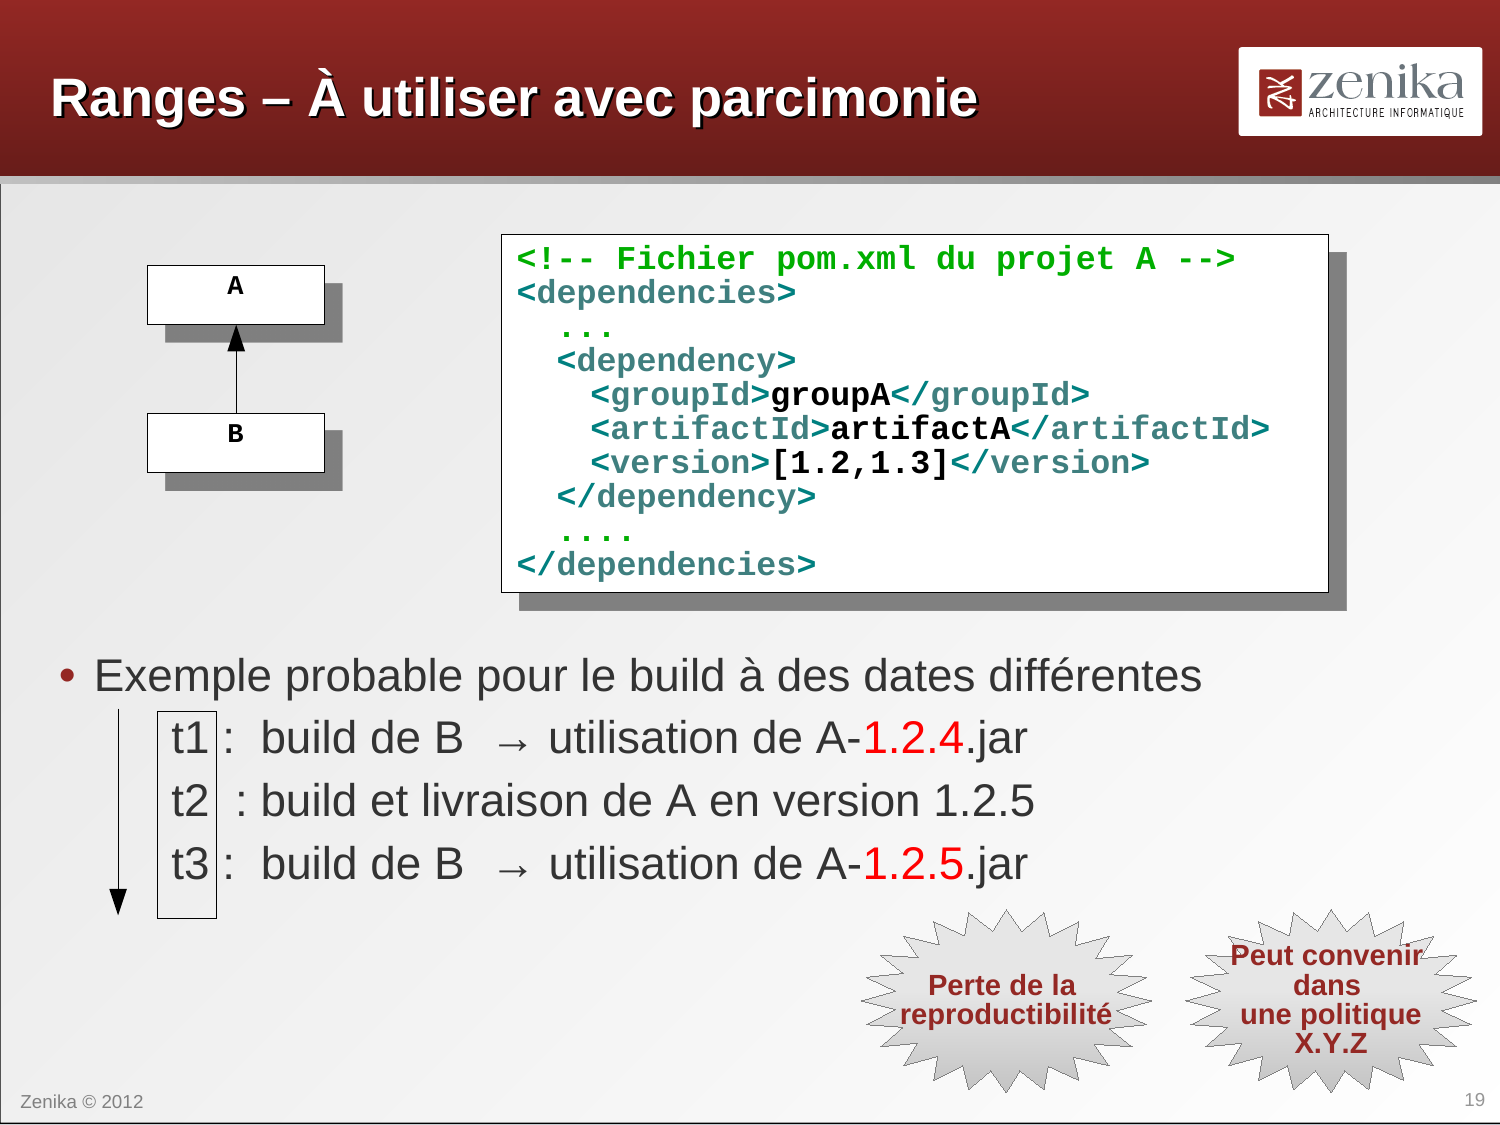

# Ranges – À utiliser avec parcimonie
<!-- Fichier pom.xml du projet A -->
<dependencies>
 ...
 <dependency>
	<groupId>groupA</groupId>
	<artifactId>artifactA</artifactId>
	<version>[1.2,1.3]</version>
 </dependency>
 ....
</dependencies>
 A
 B
Exemple probable pour le build à des dates différentes
t1 : build de B → utilisation de A-1.2.4.jar
t2  : build et livraison de A en version 1.2.5
t3 : build de B → utilisation de A-1.2.5.jar
Perte de la
reproductibilité
Peut convenir
dans
une politique
X.Y.Z